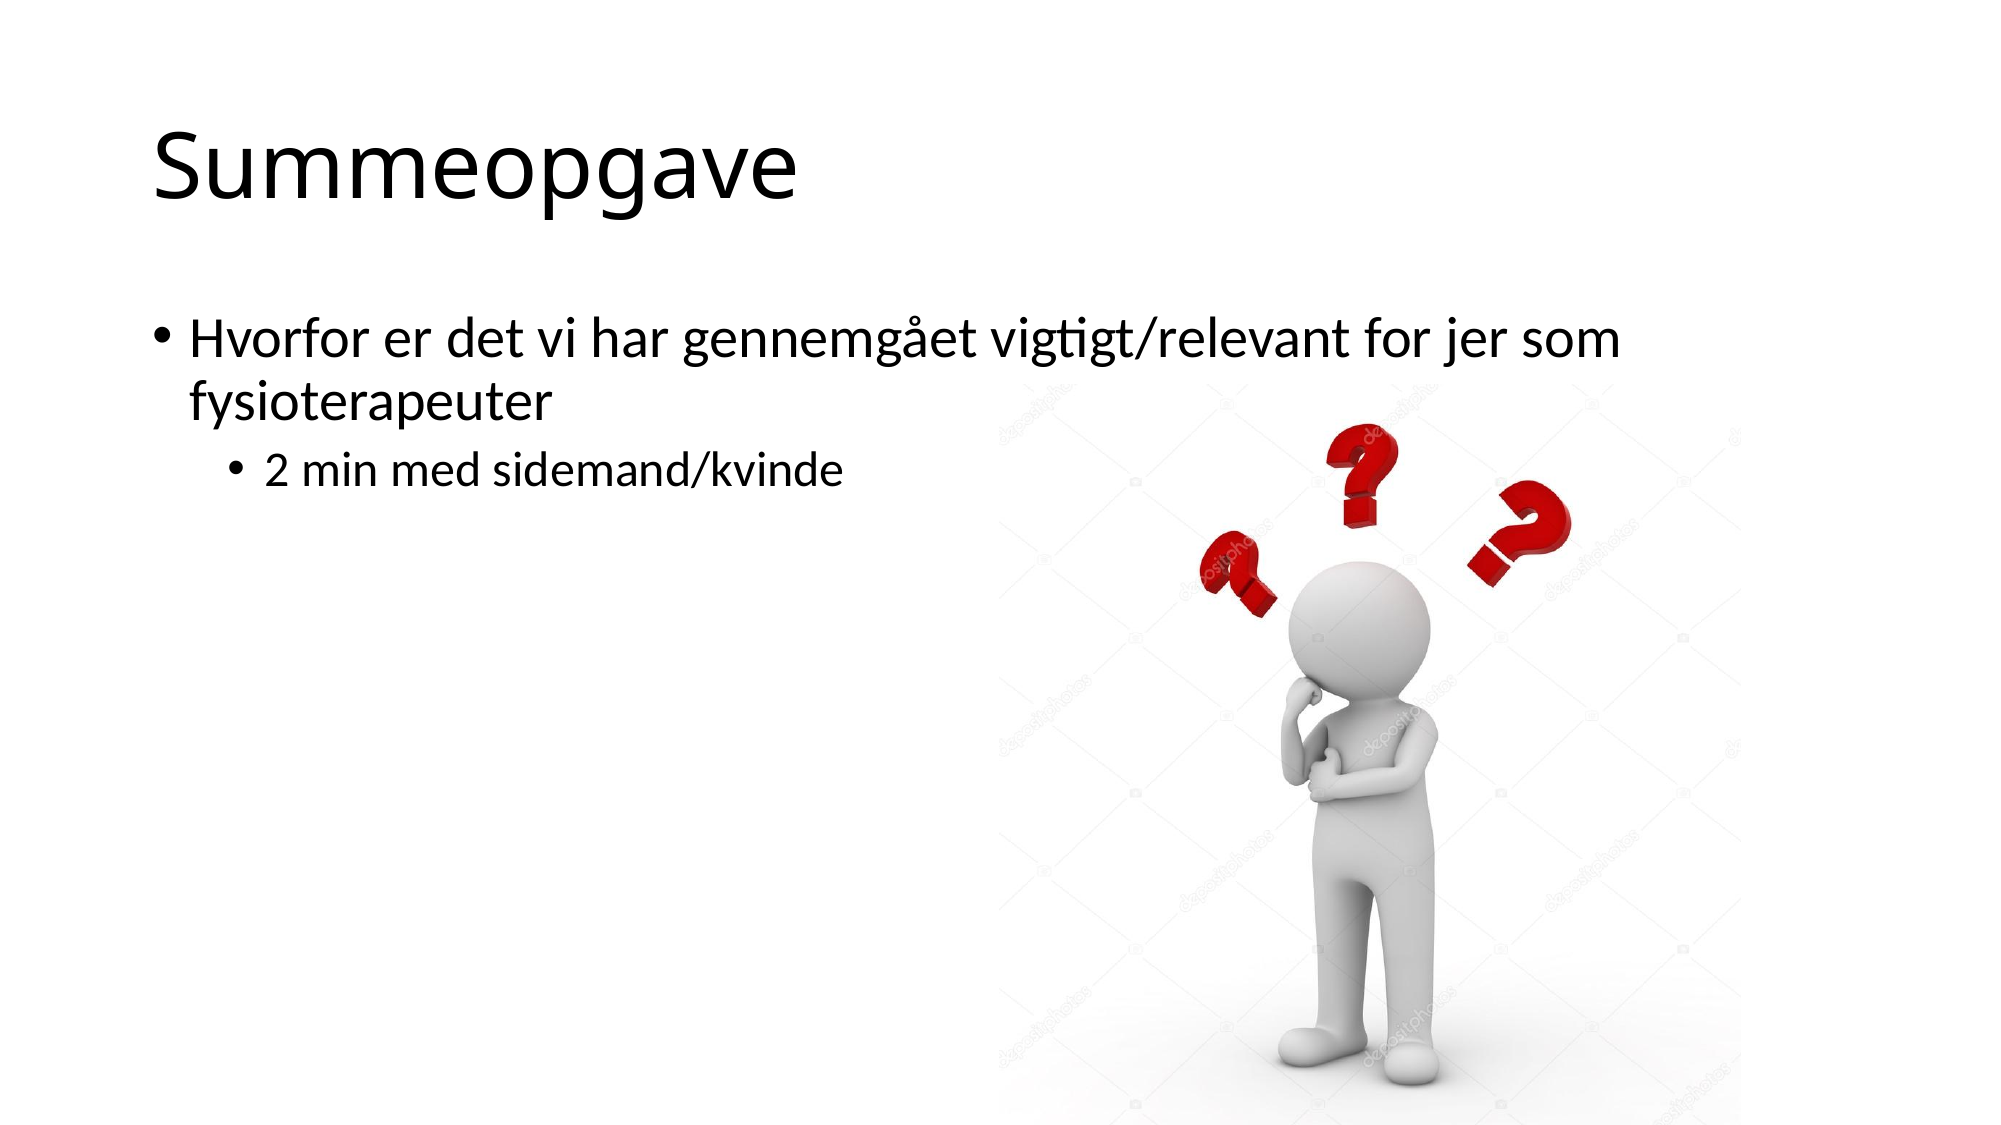

# Summeopgave
Hvorfor er det vi har gennemgået vigtigt/relevant for jer som fysioterapeuter
2 min med sidemand/kvinde